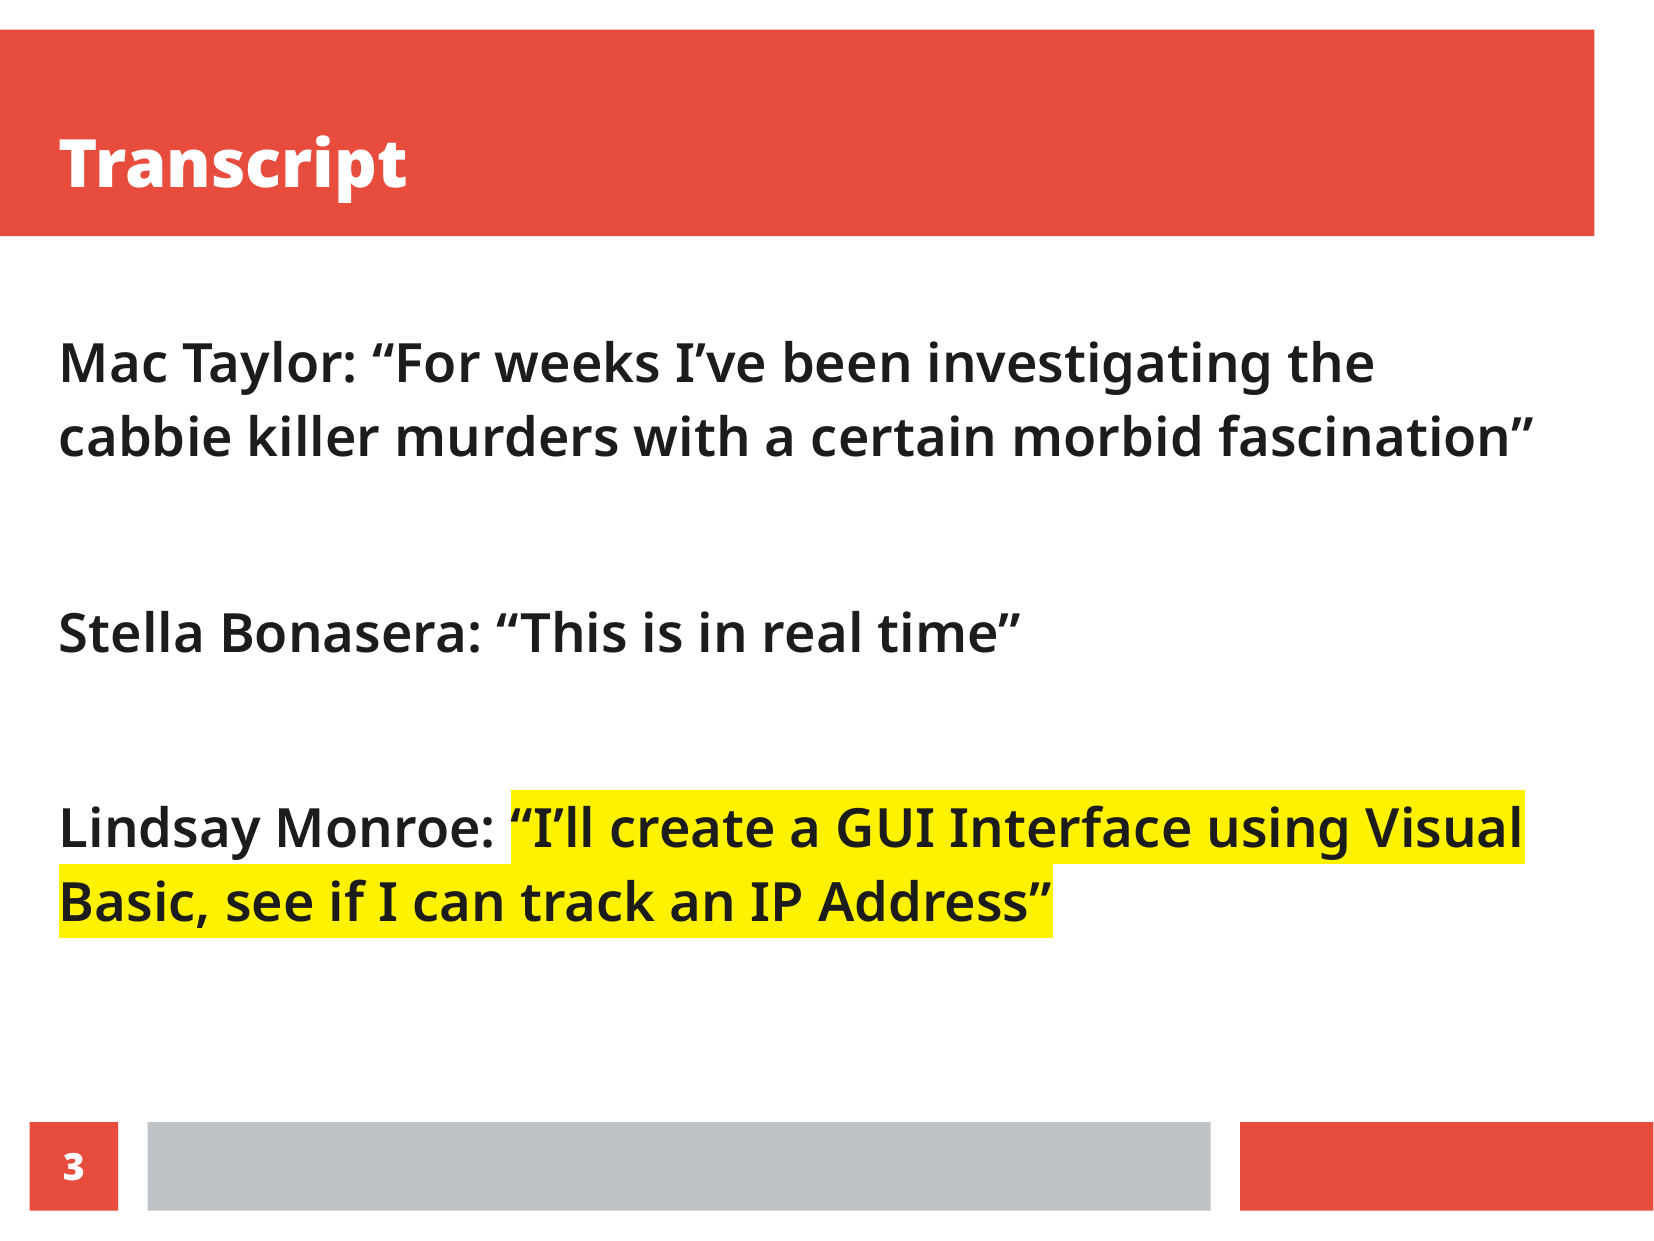

# Transcript
Mac Taylor: “For weeks I’ve been investigating the cabbie killer murders with a certain morbid fascination”
Stella Bonasera: “This is in real time”
Lindsay Monroe: “I’ll create a GUI Interface using Visual Basic, see if I can track an IP Address”
3